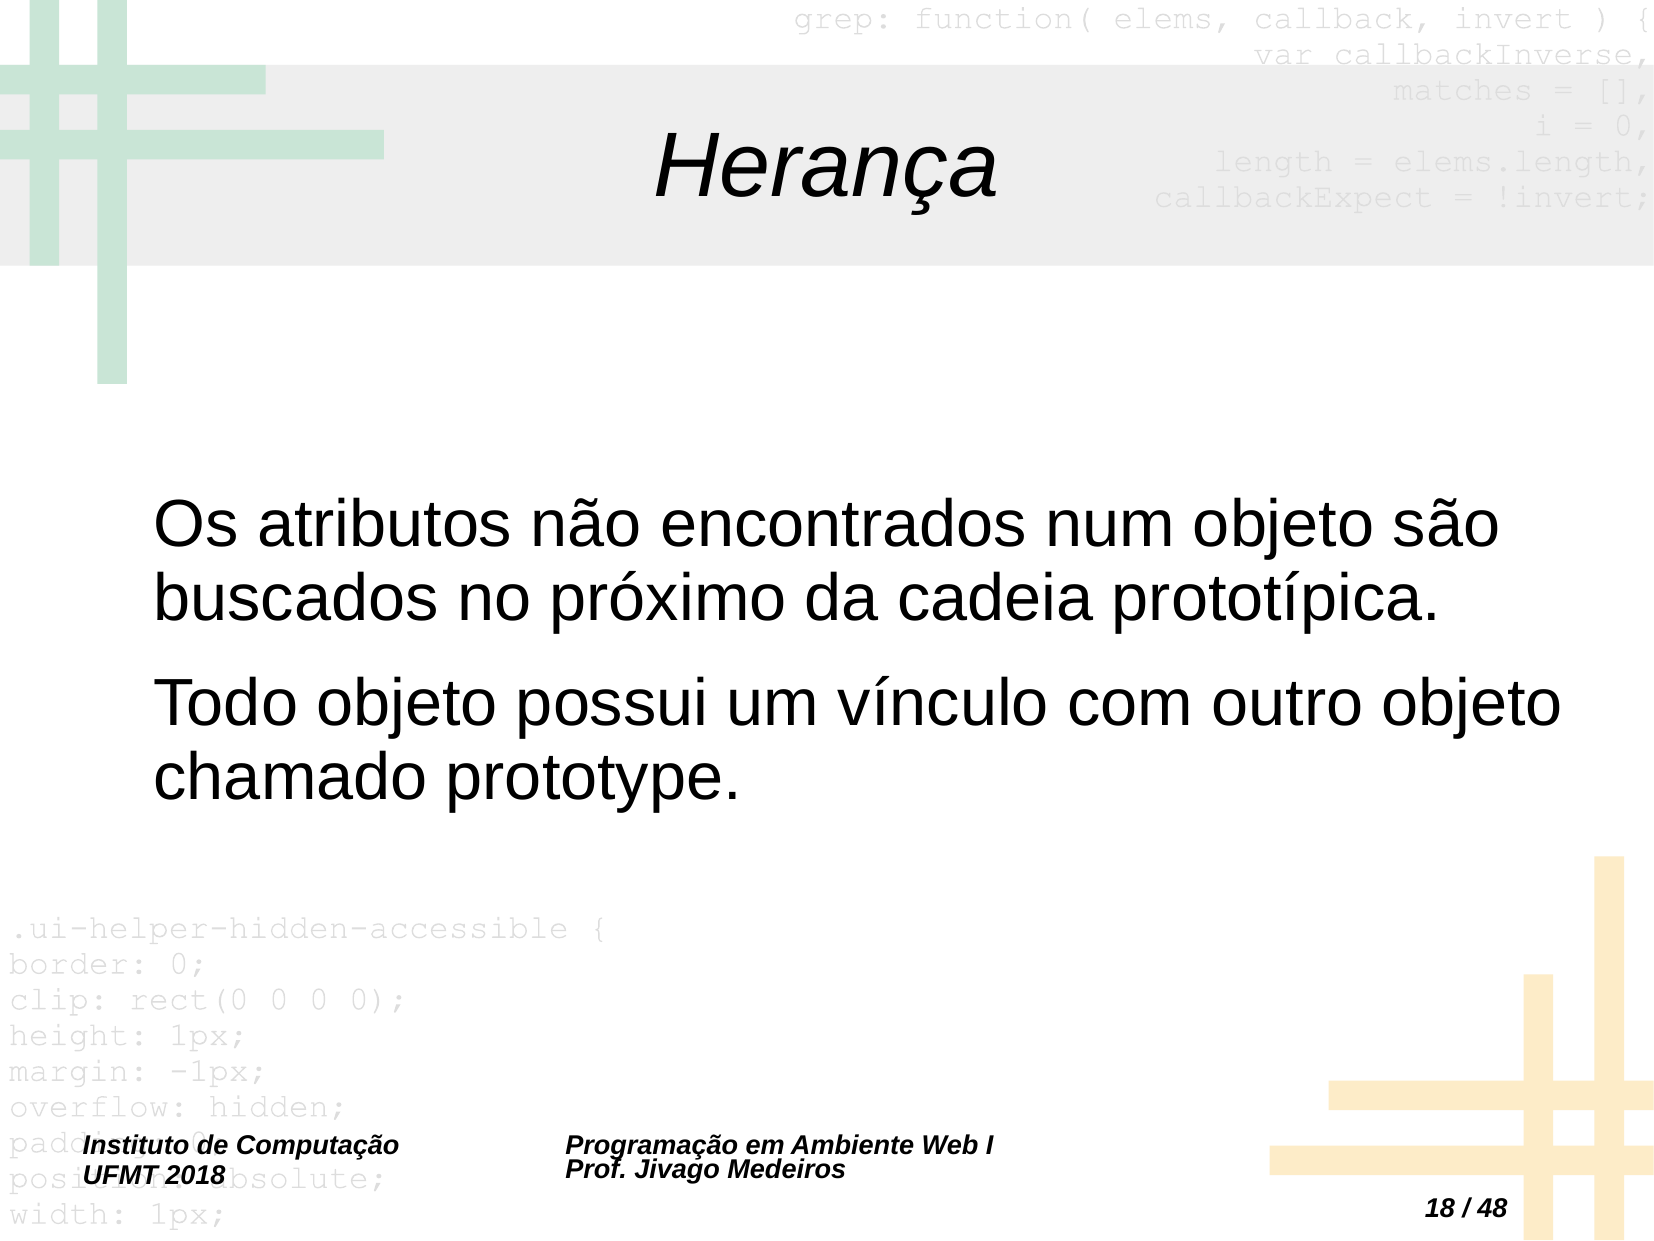

# Herança
Os atributos não encontrados num objeto são buscados no próximo da cadeia prototípica.
Todo objeto possui um vínculo com outro objeto chamado prototype.
Programação em Ambiente Web I Prof. Jivago Medeiros
18